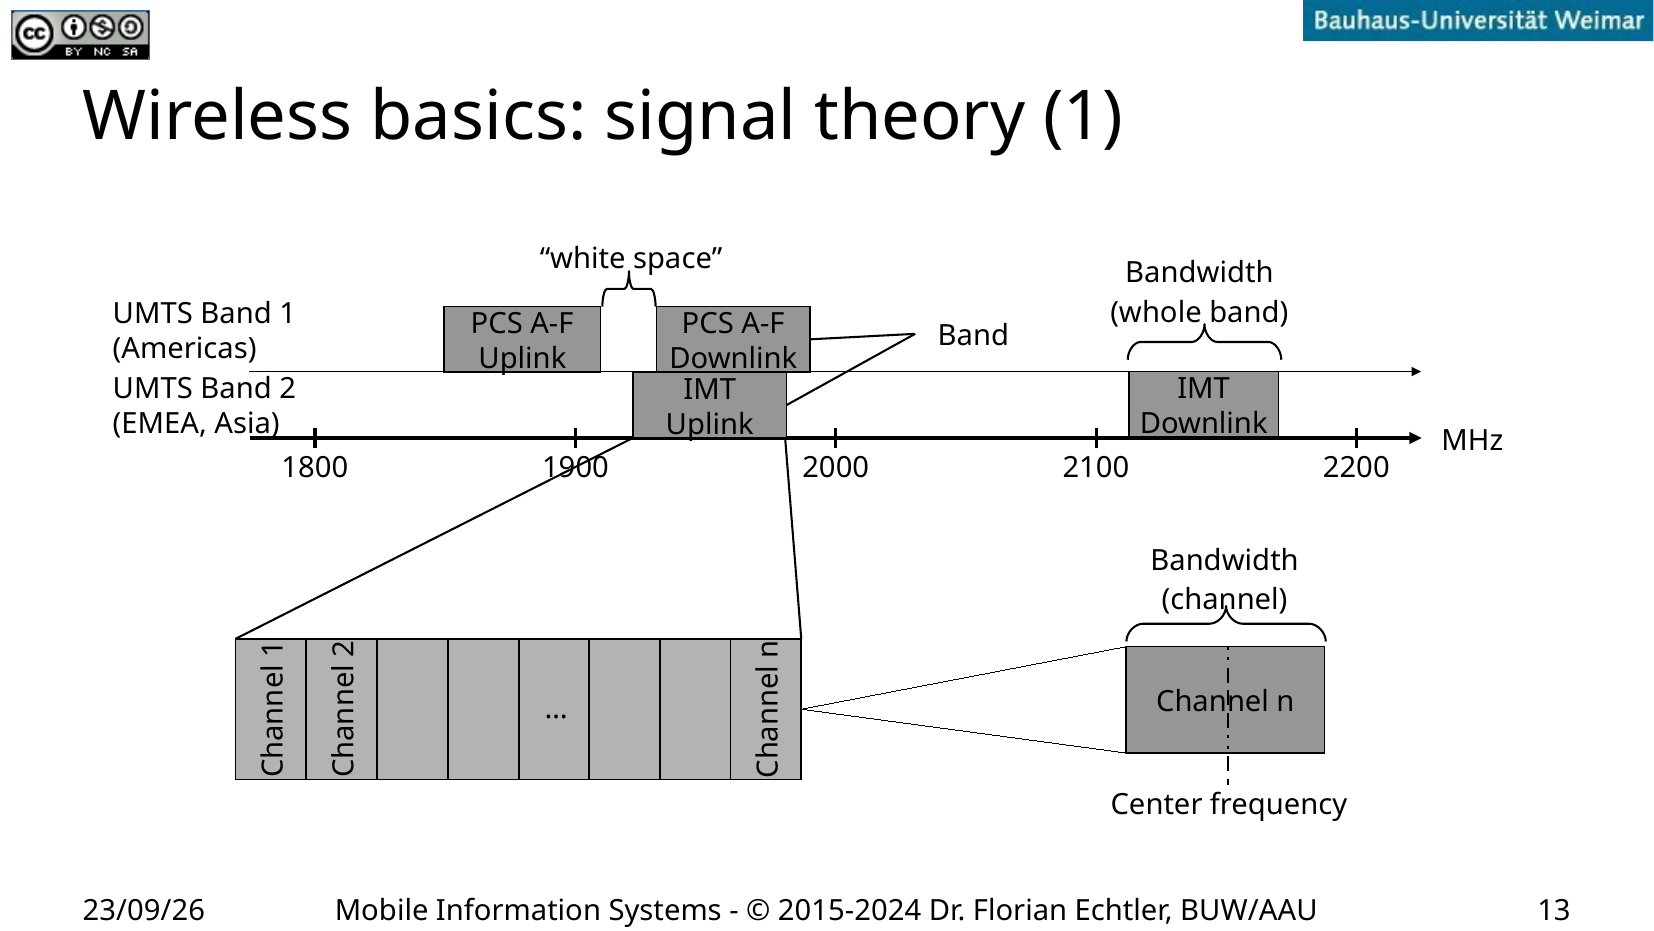

# Wireless basics: signal theory (1)
“white space”
Bandwidth
(whole band)
UMTS Band 1
(Americas)
PCS A-F
Uplink
PCS A-F
Downlink
Band
UMTS Band 2
(EMEA, Asia)
IMT
Downlink
IMT
Uplink
MHz
Channel 1
Channel 2
Channel n
…
1800
1900
2000
2100
2200
Bandwidth
(channel)
Channel n
Center frequency
Mobile Information Systems - © 2015-2024 Dr. Florian Echtler, BUW/AAU
13